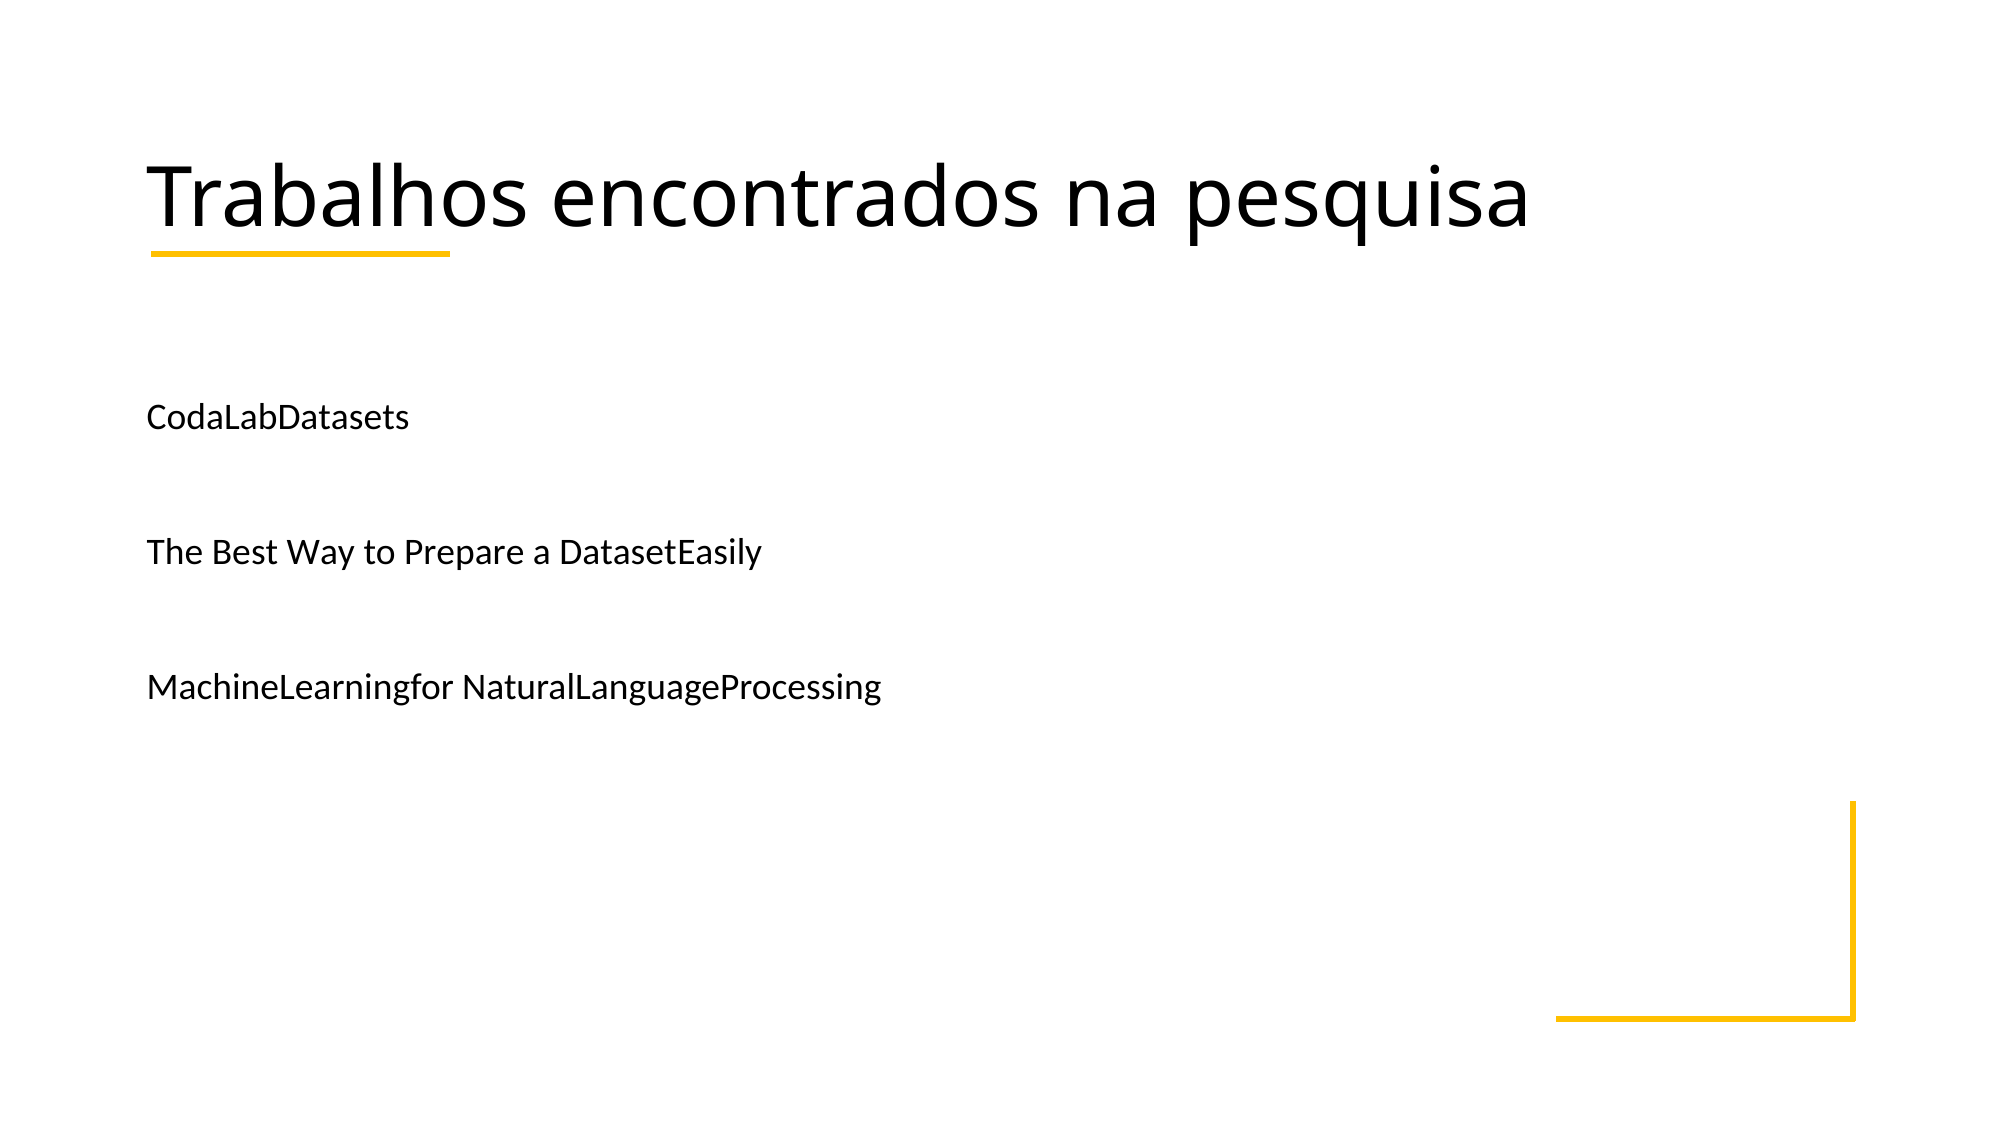

# Trabalhos encontrados na pesquisa
CodaLabDatasets
The Best Way to Prepare a DatasetEasily
MachineLearningfor NaturalLanguageProcessing